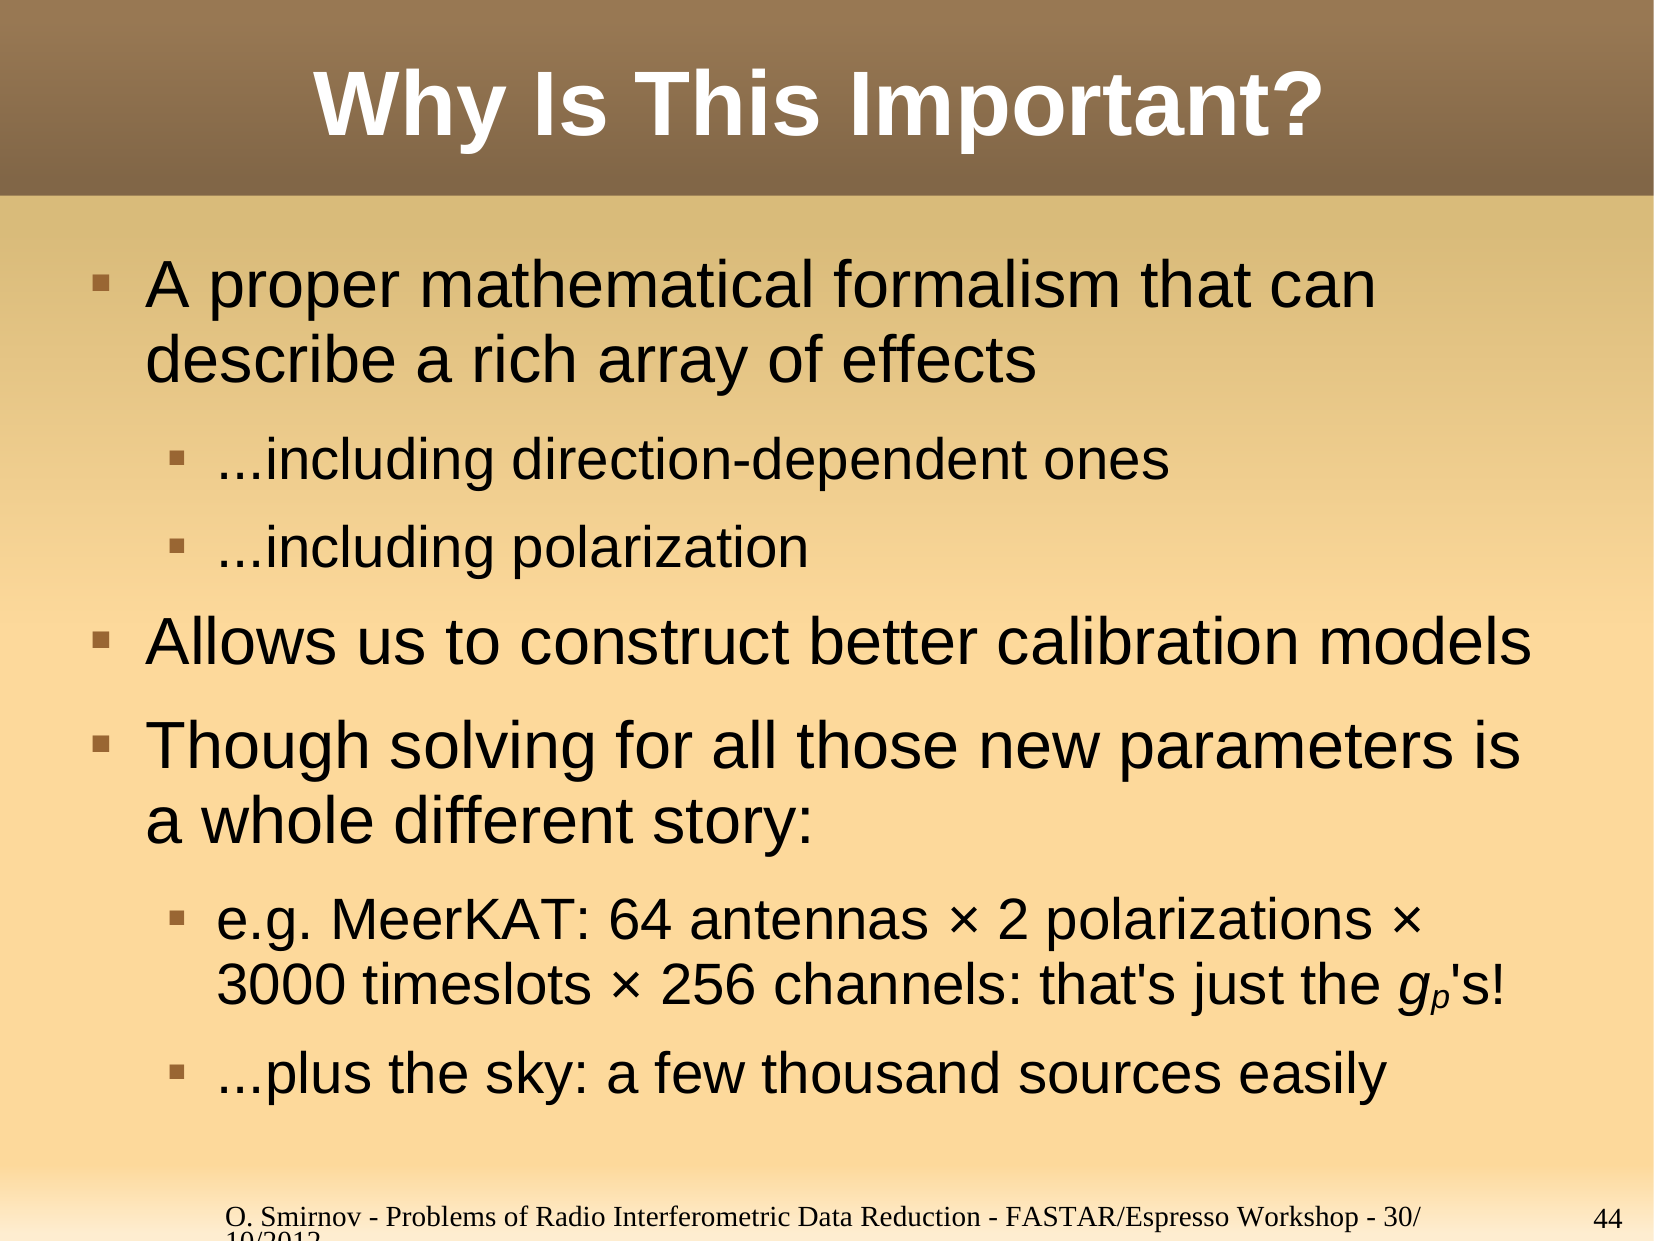

# Why Is This Important?
A proper mathematical formalism that can describe a rich array of effects
...including direction-dependent ones
...including polarization
Allows us to construct better calibration models
Though solving for all those new parameters is a whole different story:
e.g. MeerKAT: 64 antennas × 2 polarizations × 3000 timeslots × 256 channels: that's just the gp's!
...plus the sky: a few thousand sources easily
O. Smirnov - Problems of Radio Interferometric Data Reduction - FASTAR/Espresso Workshop - 30/10/2012
44